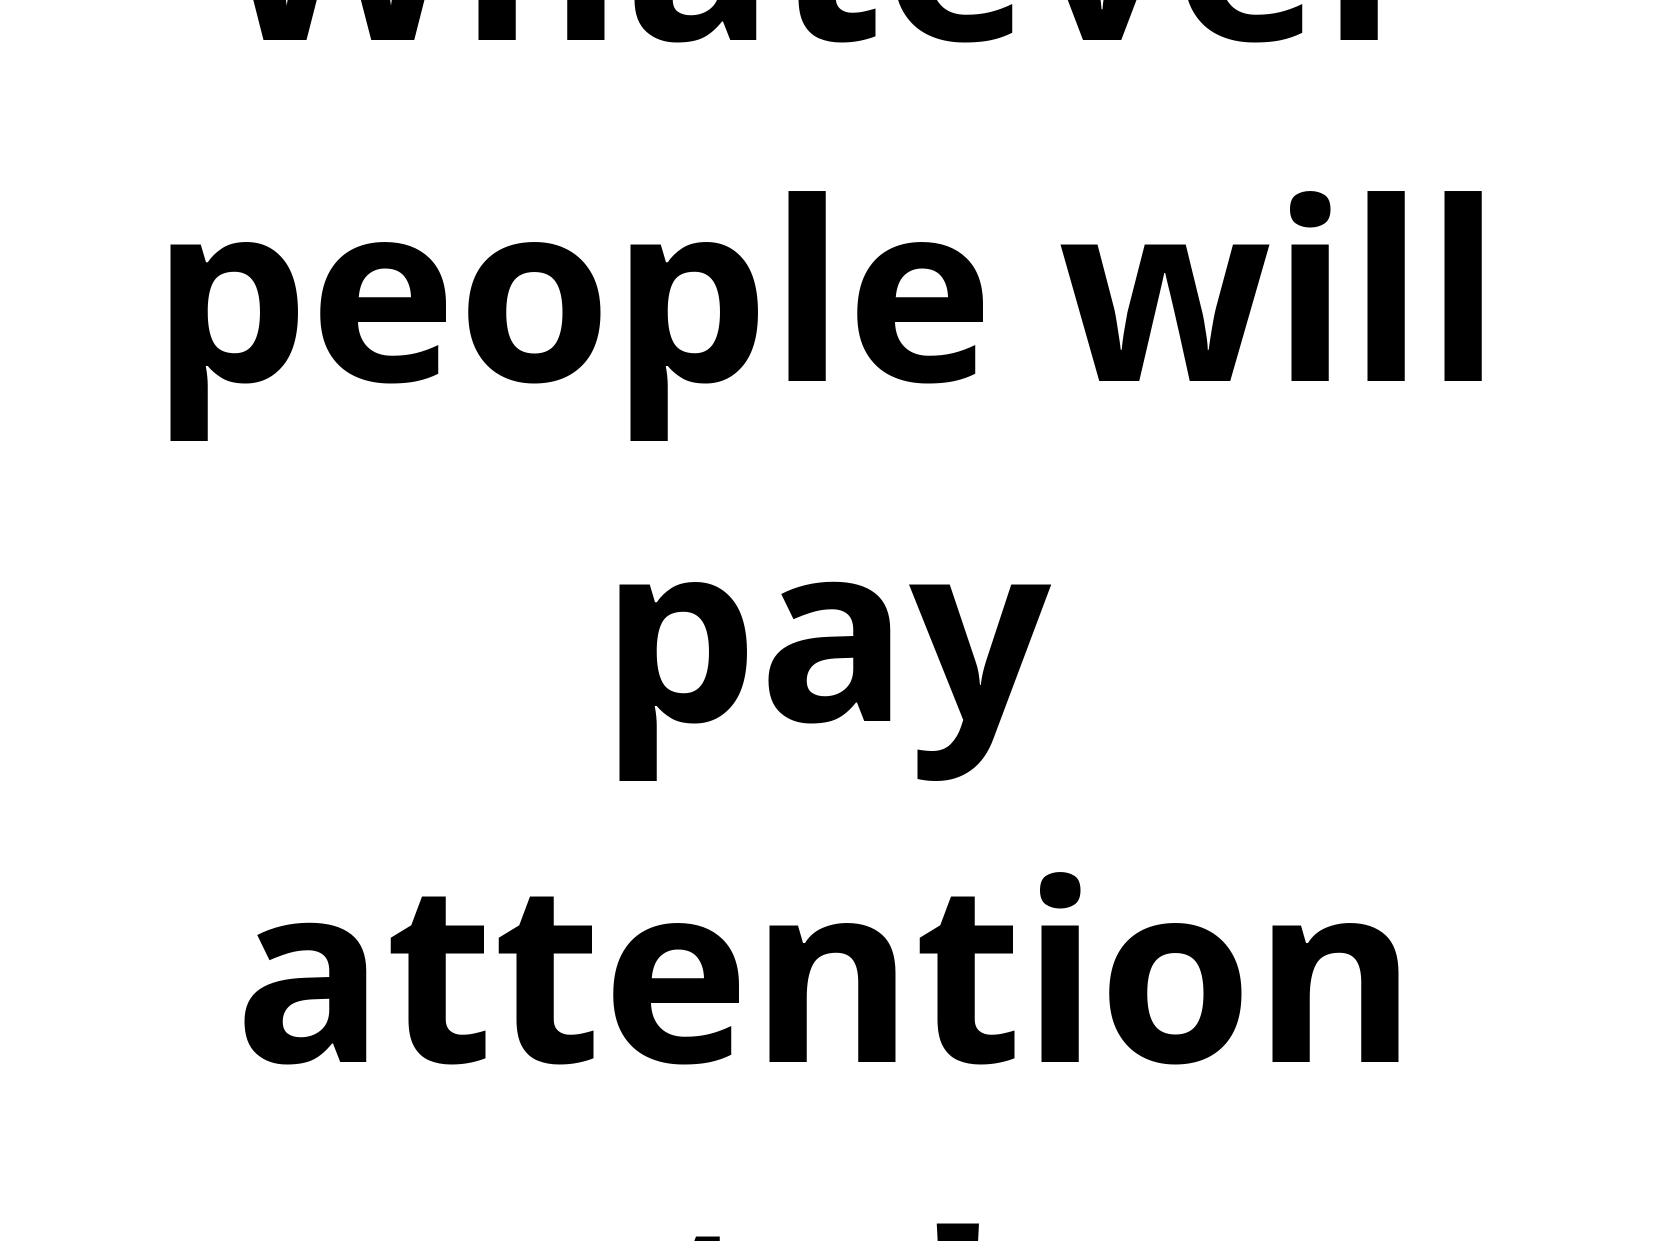

# Whatever people will pay attention to!